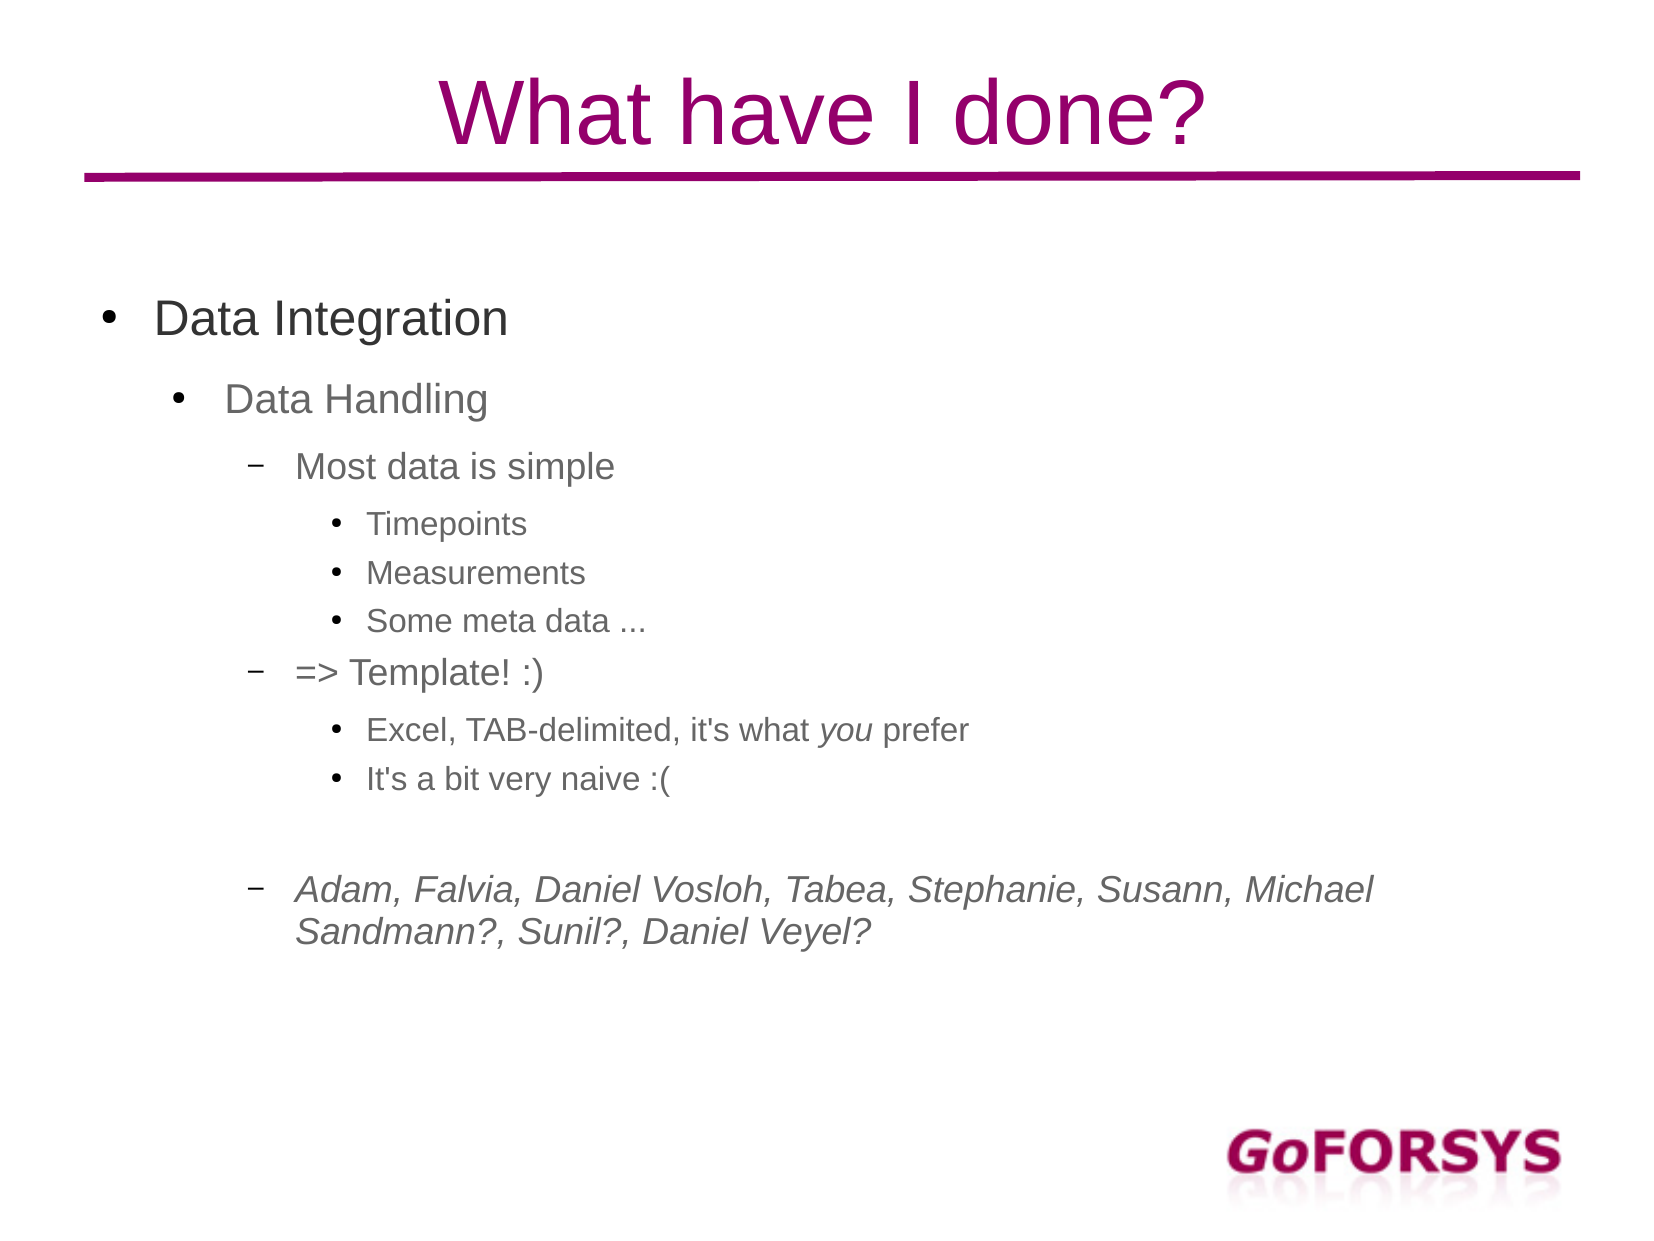

# What have I done?
Data Integration
Data Handling
Most data is simple
Timepoints
Measurements
Some meta data ...
=> Template! :)
Excel, TAB-delimited, it's what you prefer
It's a bit very naive :(
Adam, Falvia, Daniel Vosloh, Tabea, Stephanie, Susann, Michael Sandmann?, Sunil?, Daniel Veyel?